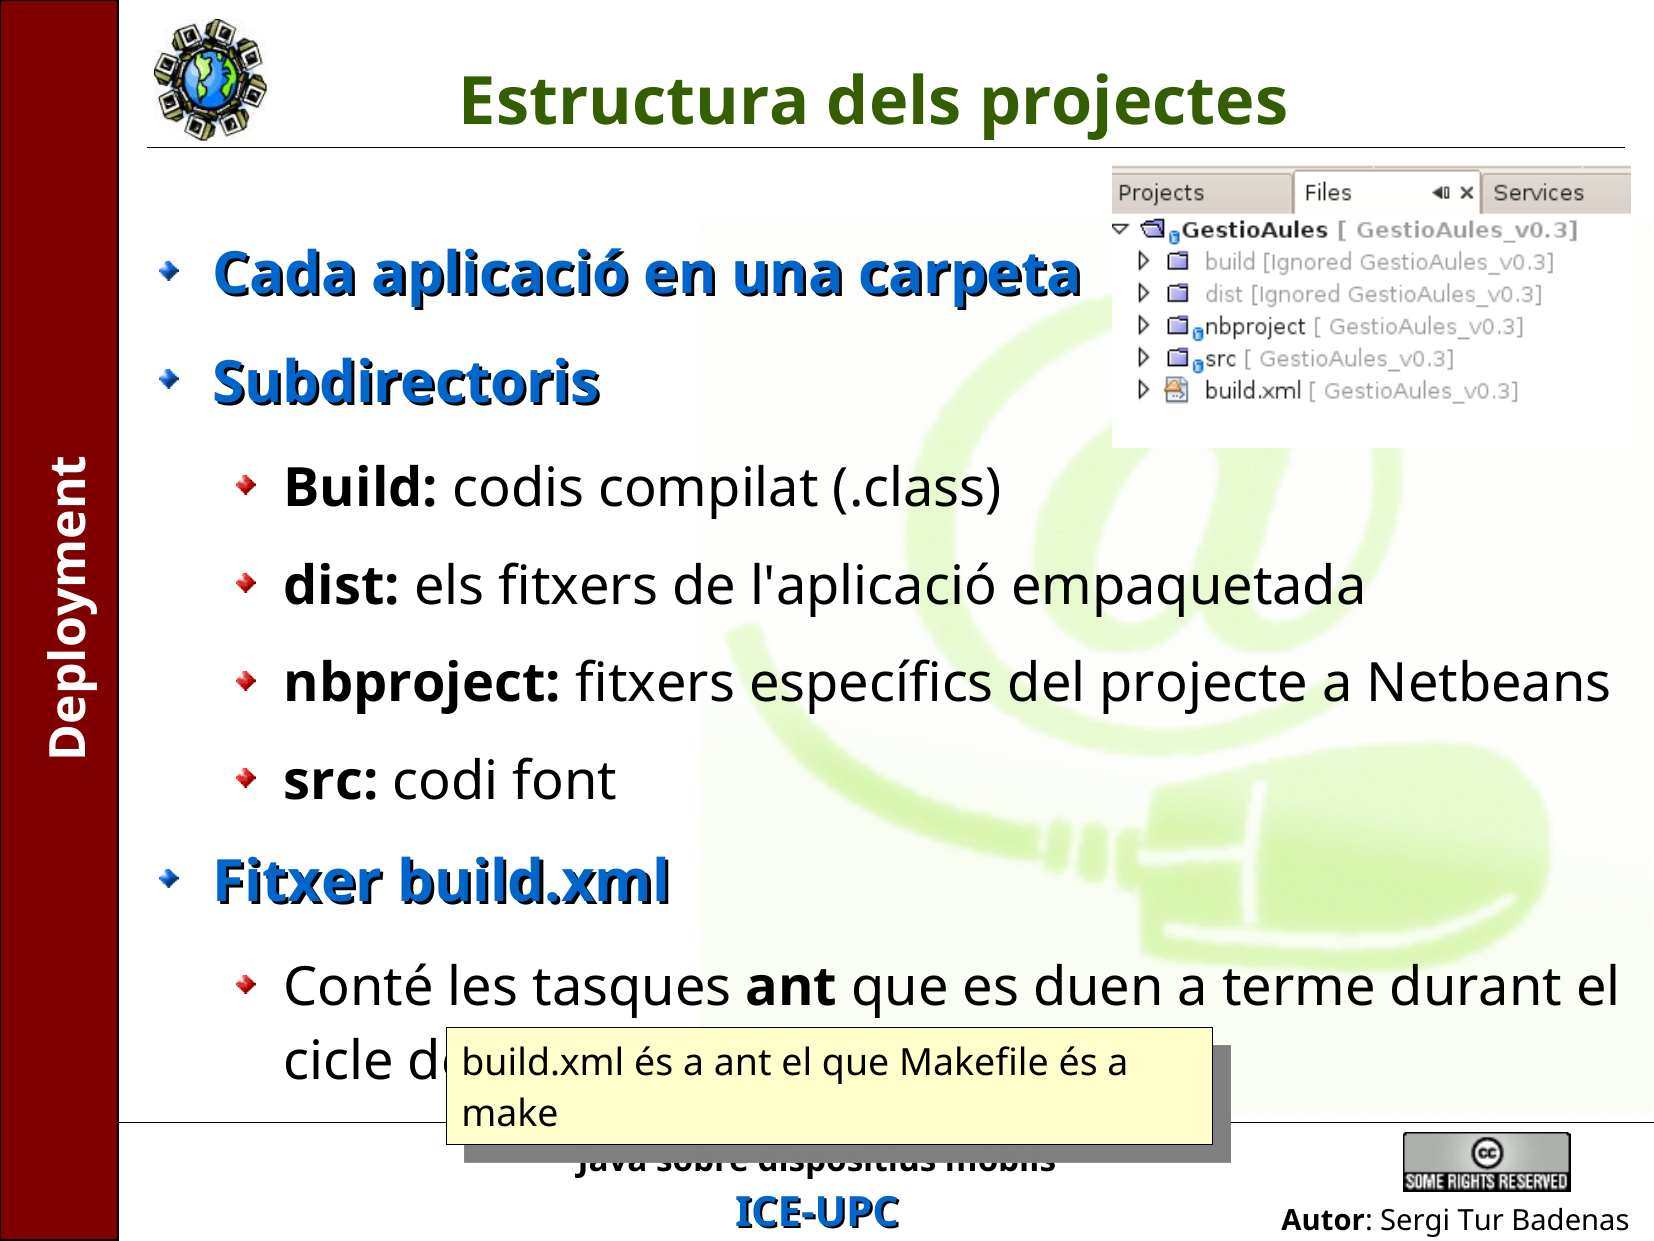

# Estructura dels projectes
Cada aplicació en una carpeta
Subdirectoris
Build: codis compilat (.class)
dist: els fitxers de l'aplicació empaquetada
nbproject: fitxers específics del projecte a Netbeans
src: codi font
Fitxer build.xml
Conté les tasques ant que es duen a terme durant el cicle de desenvolupament
build.xml és a ant el que Makefile és a make